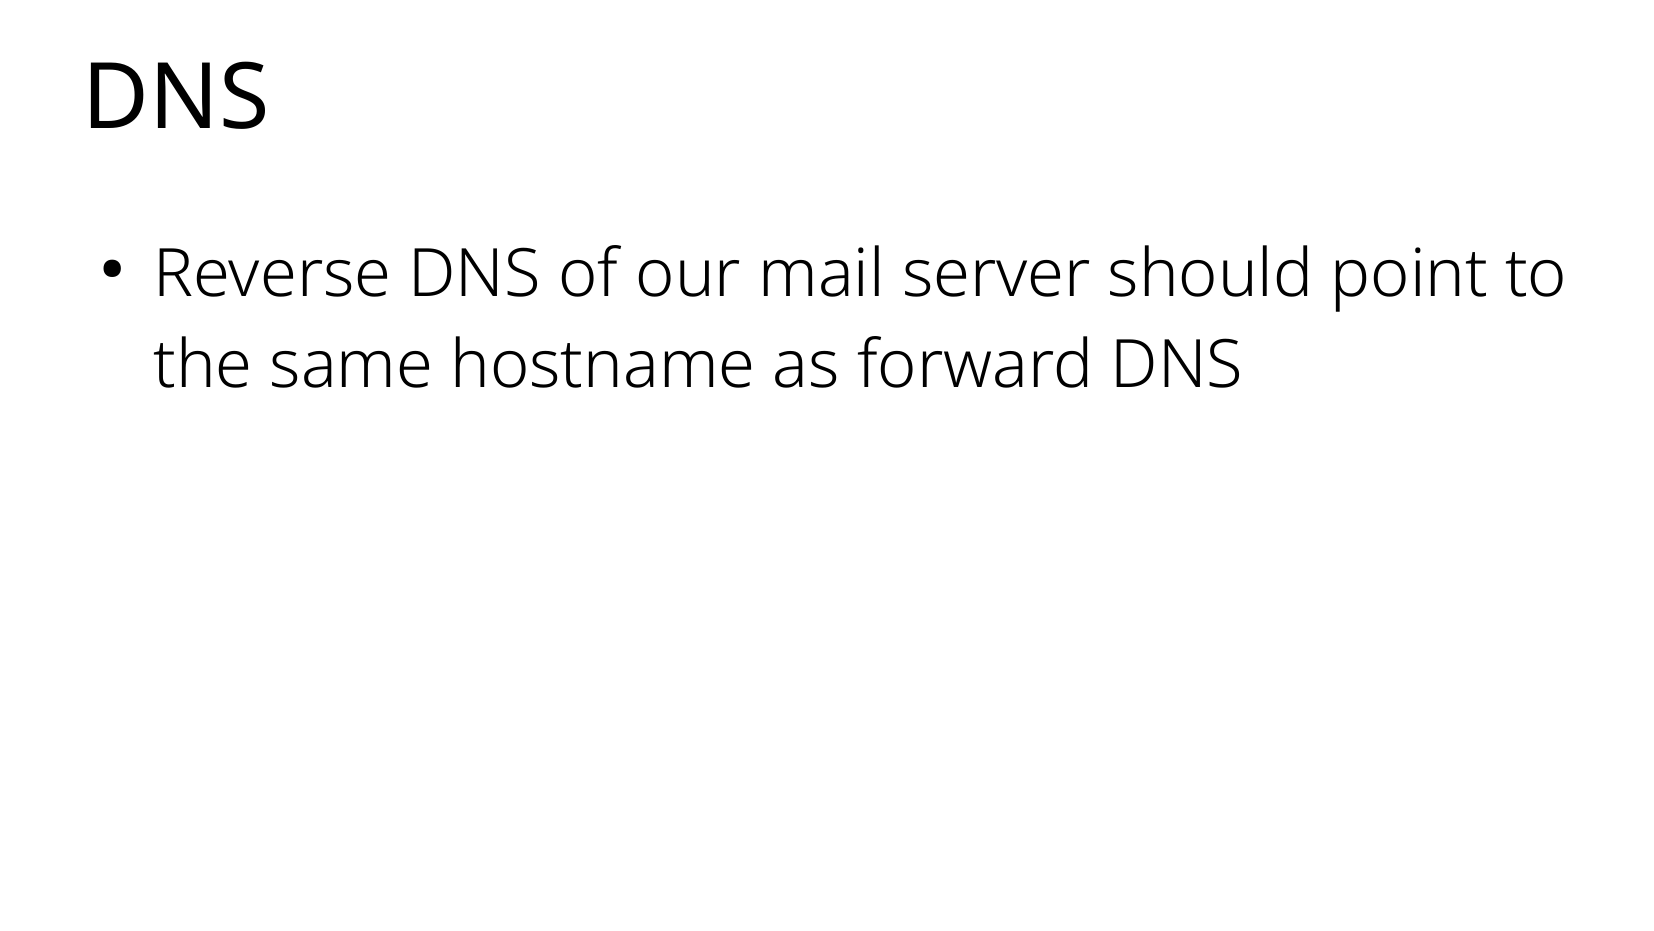

# DNS
Reverse DNS of our mail server should point to the same hostname as forward DNS